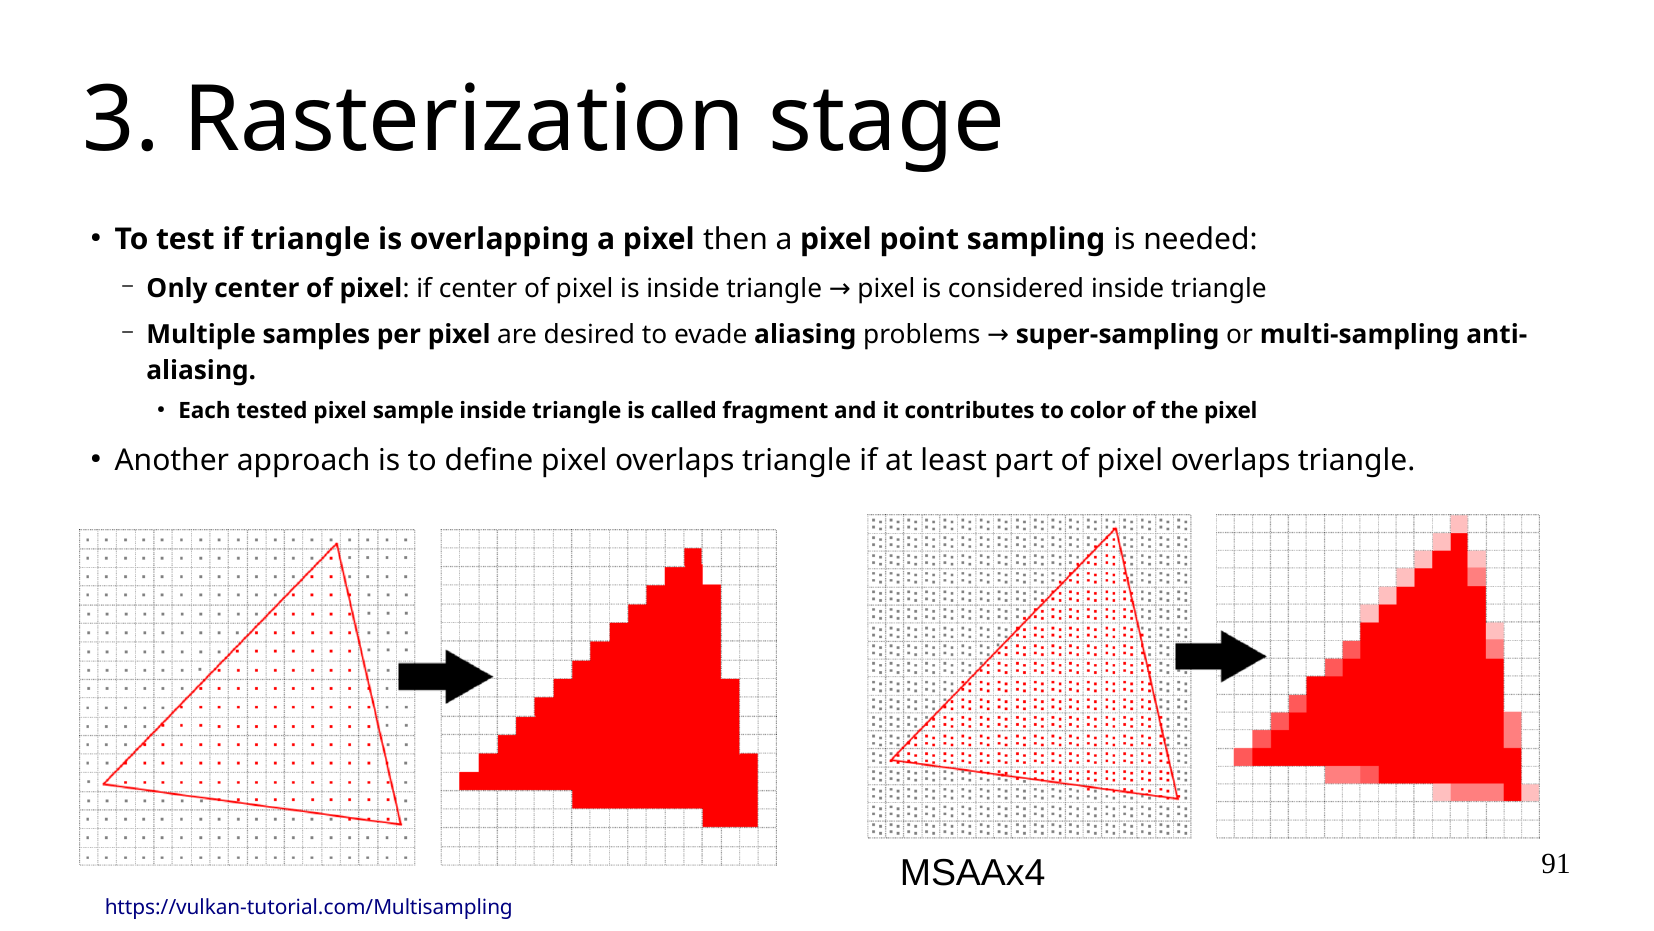

# 3. Rasterization stage
To test if triangle is overlapping a pixel then a pixel point sampling is needed:
Only center of pixel: if center of pixel is inside triangle → pixel is considered inside triangle
Multiple samples per pixel are desired to evade aliasing problems → super-sampling or multi-sampling anti-aliasing.
Each tested pixel sample inside triangle is called fragment and it contributes to color of the pixel
Another approach is to define pixel overlaps triangle if at least part of pixel overlaps triangle.
MSAAx4
91
https://vulkan-tutorial.com/Multisampling